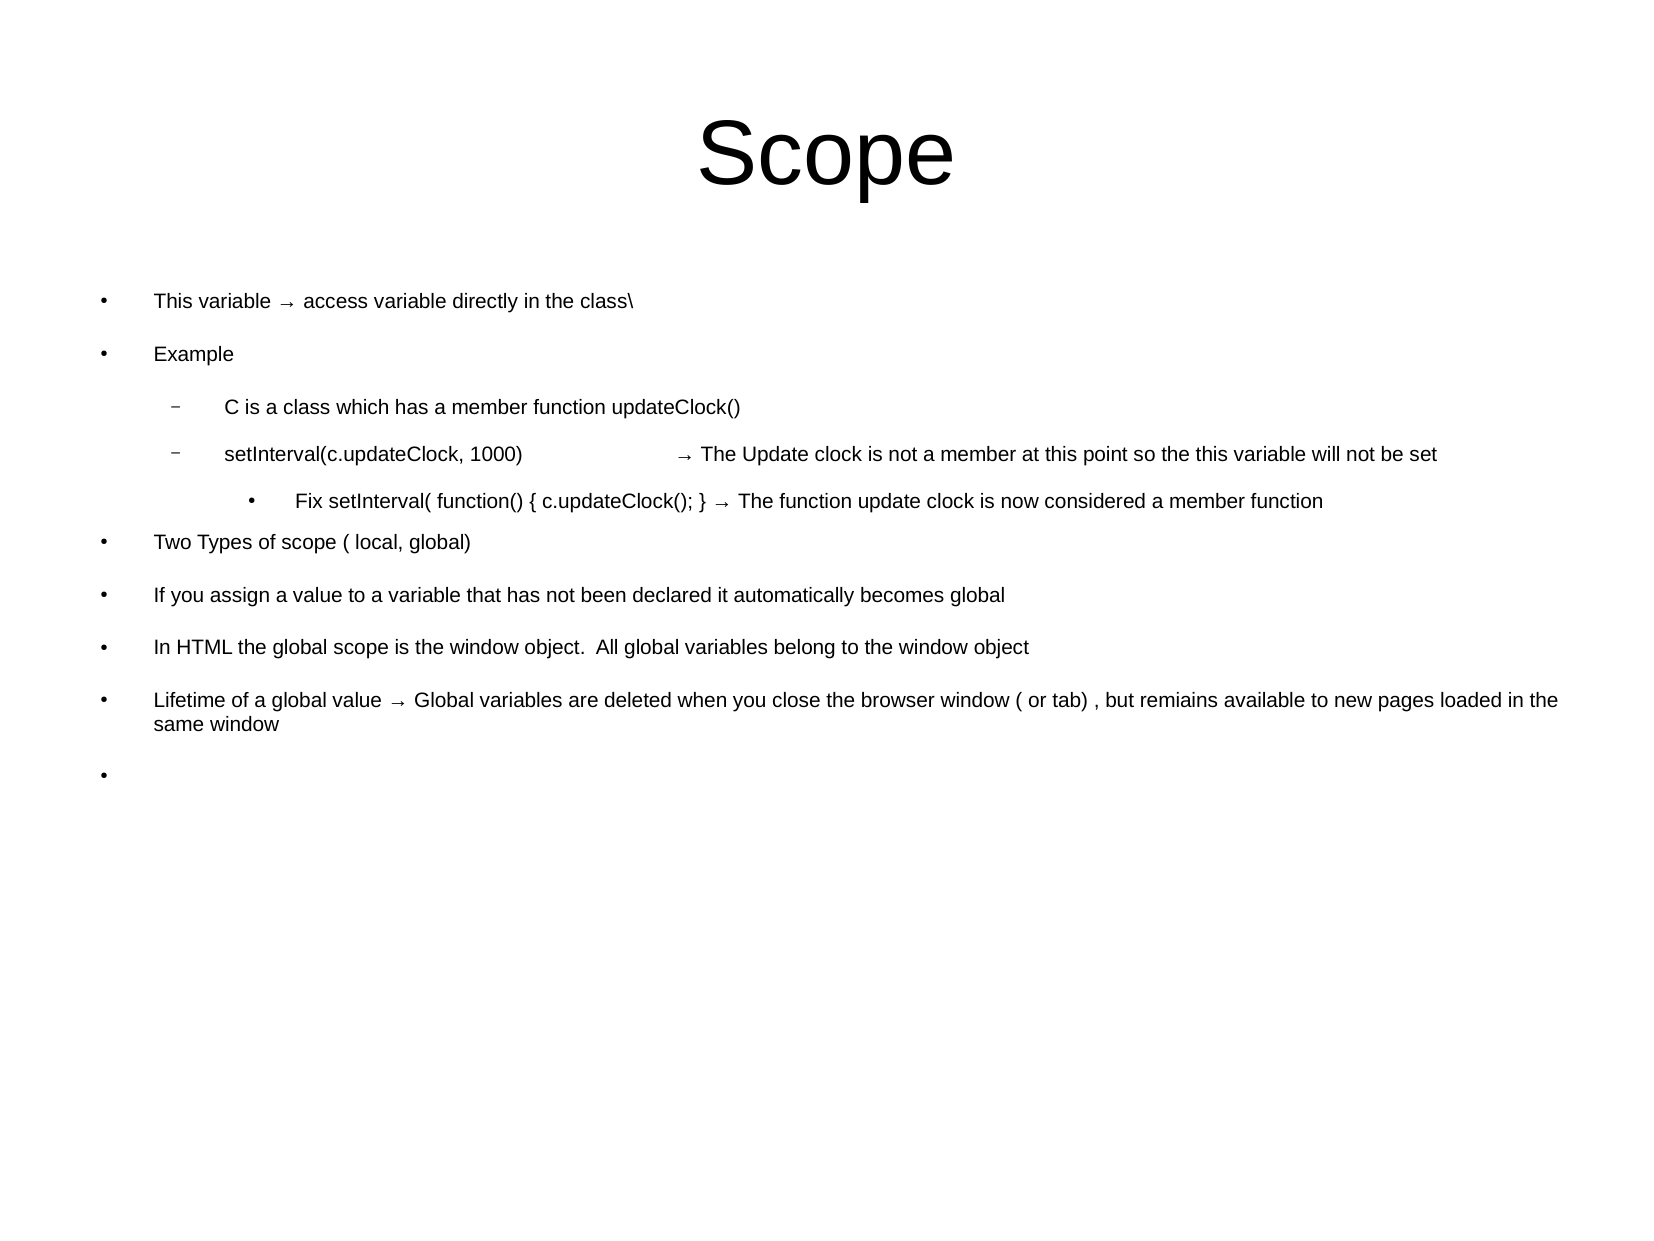

# Scope
This variable → access variable directly in the class\
Example
C is a class which has a member function updateClock()
setInterval(c.updateClock, 1000)			→ The Update clock is not a member at this point so the this variable will not be set
Fix setInterval( function() { c.updateClock(); } → The function update clock is now considered a member function
Two Types of scope ( local, global)
If you assign a value to a variable that has not been declared it automatically becomes global
In HTML the global scope is the window object. All global variables belong to the window object
Lifetime of a global value → Global variables are deleted when you close the browser window ( or tab) , but remiains available to new pages loaded in the same window